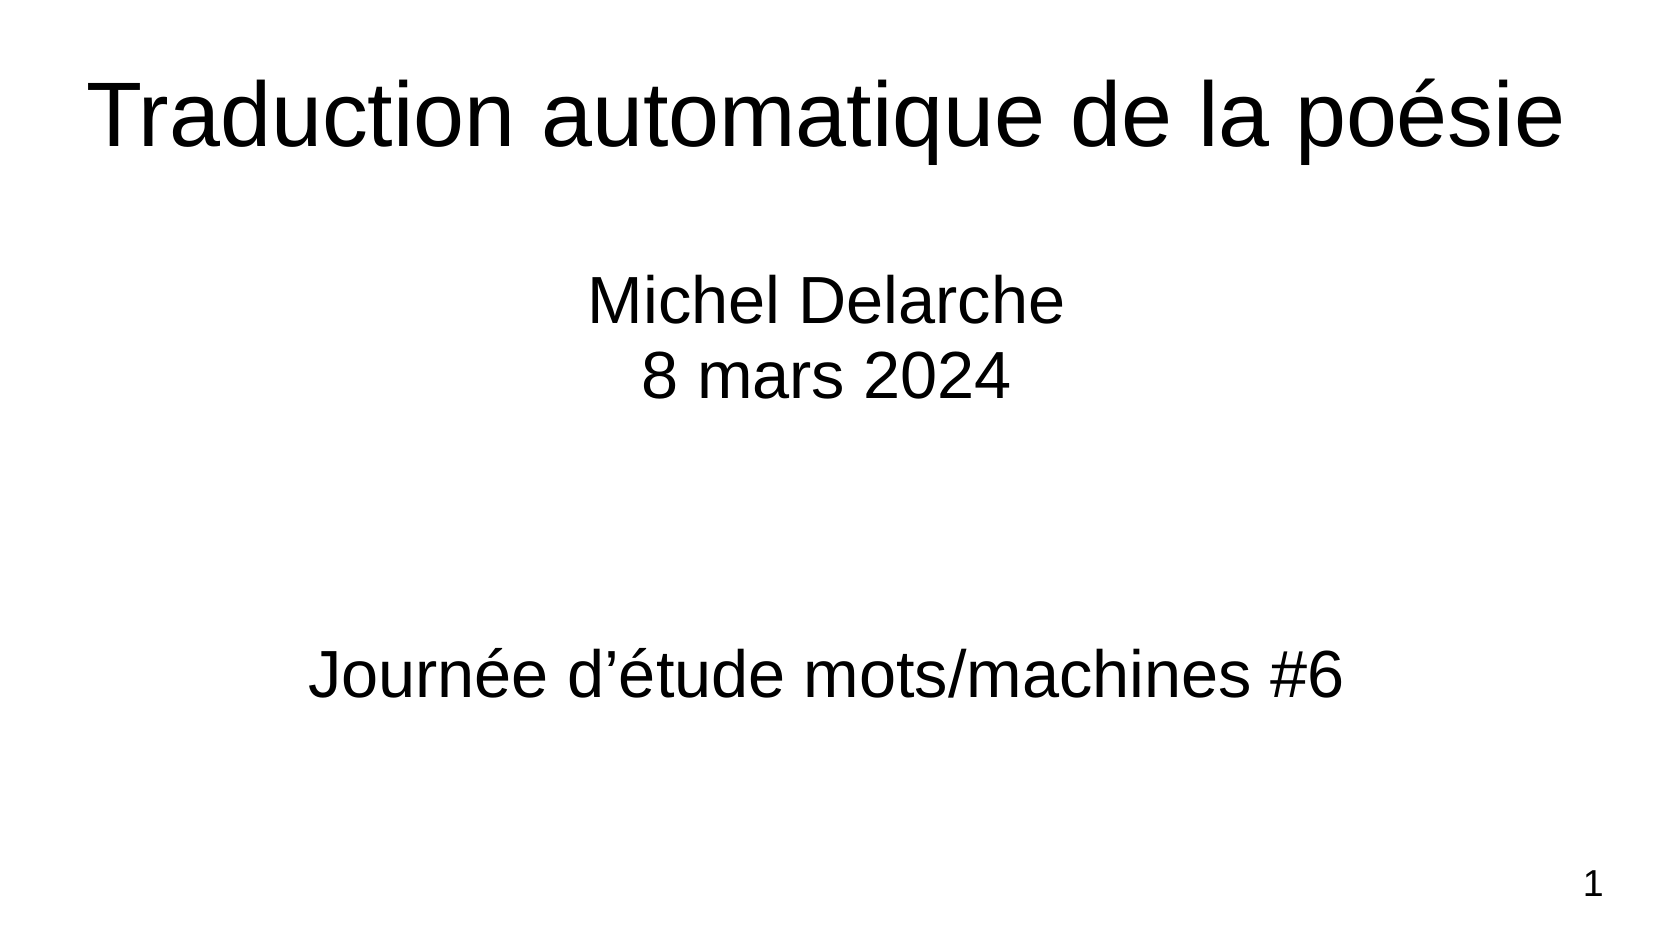

# Traduction automatique de la poésie
Michel Delarche
8 mars 2024
Journée d’étude mots/machines #6